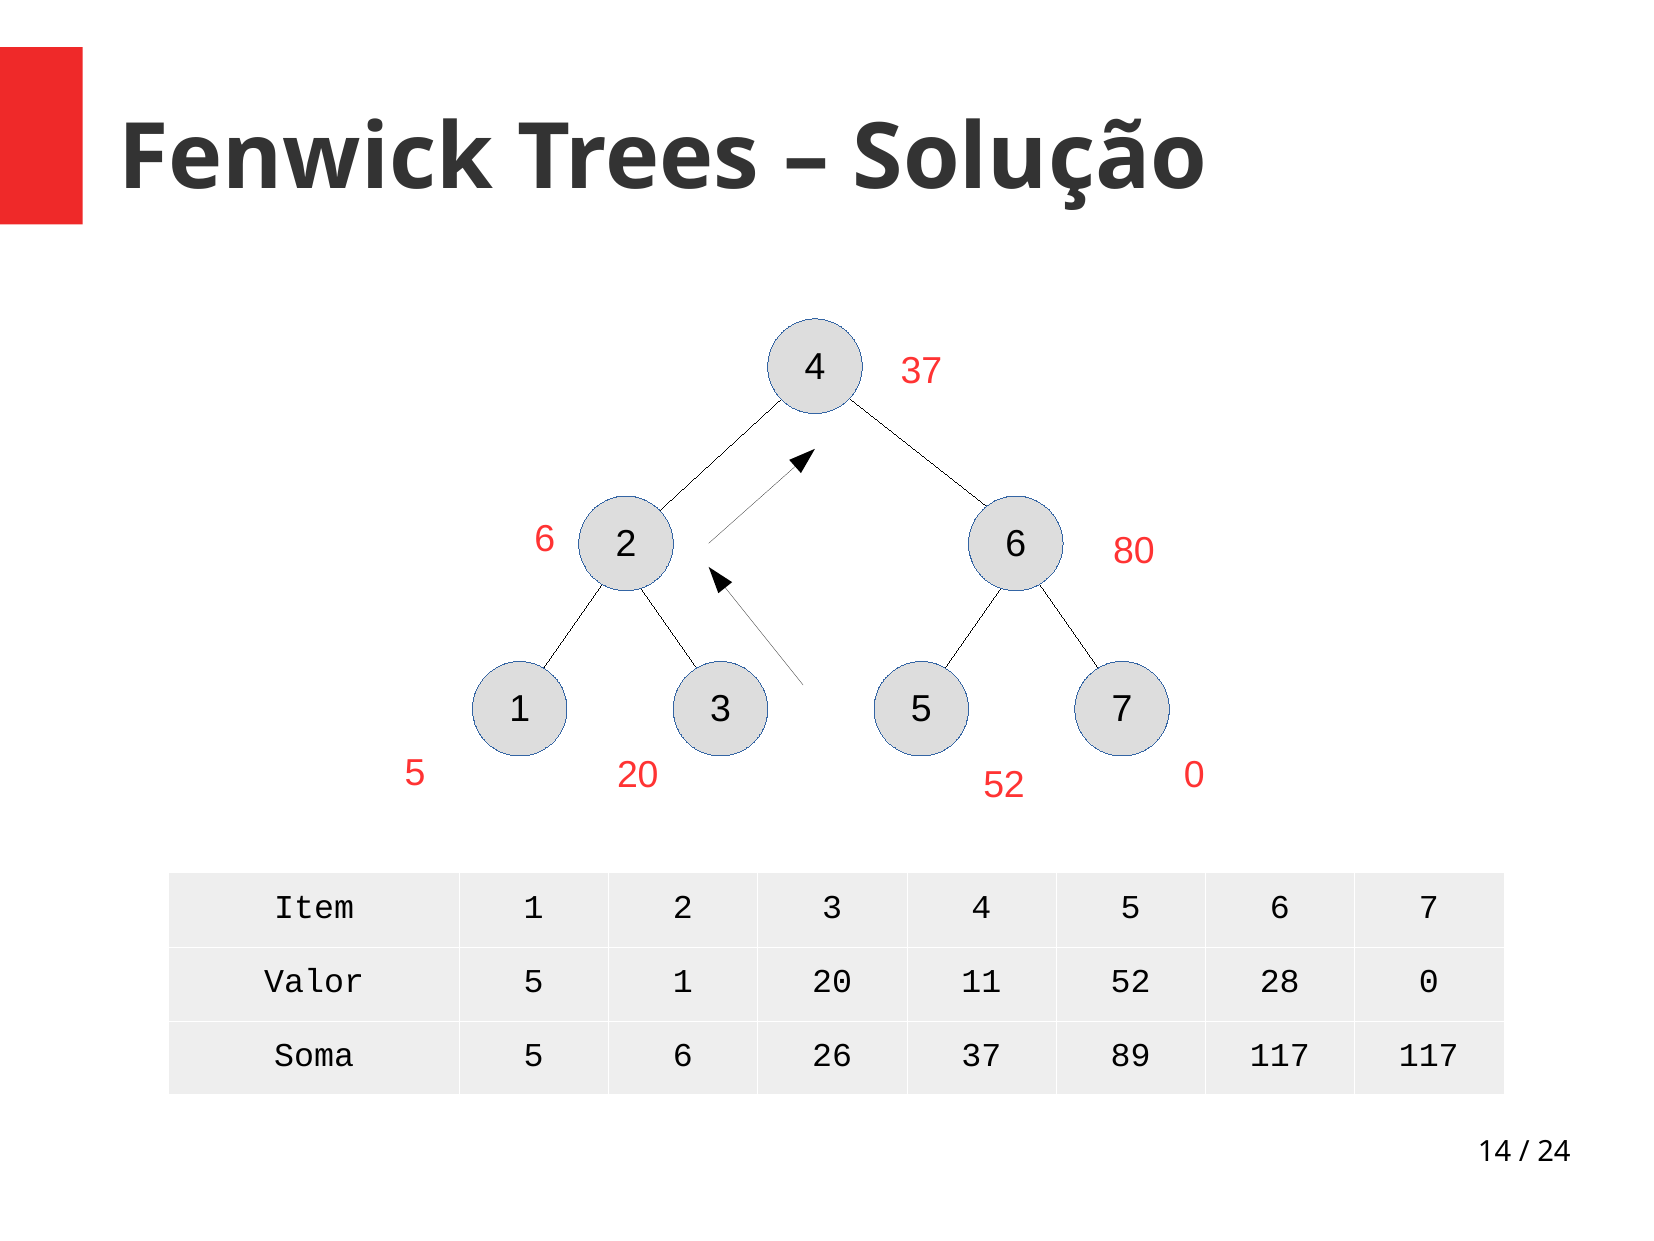

# Fenwick Trees – Solução
4
37
2
6
6
80
1
3
5
7
5
20
0
52
| Item | 1 | 2 | 3 | 4 | 5 | 6 | 7 |
| --- | --- | --- | --- | --- | --- | --- | --- |
| Valor | 5 | 1 | 20 | 11 | 52 | 28 | 0 |
| Soma | 5 | 6 | 26 | 37 | 89 | 117 | 117 |
14